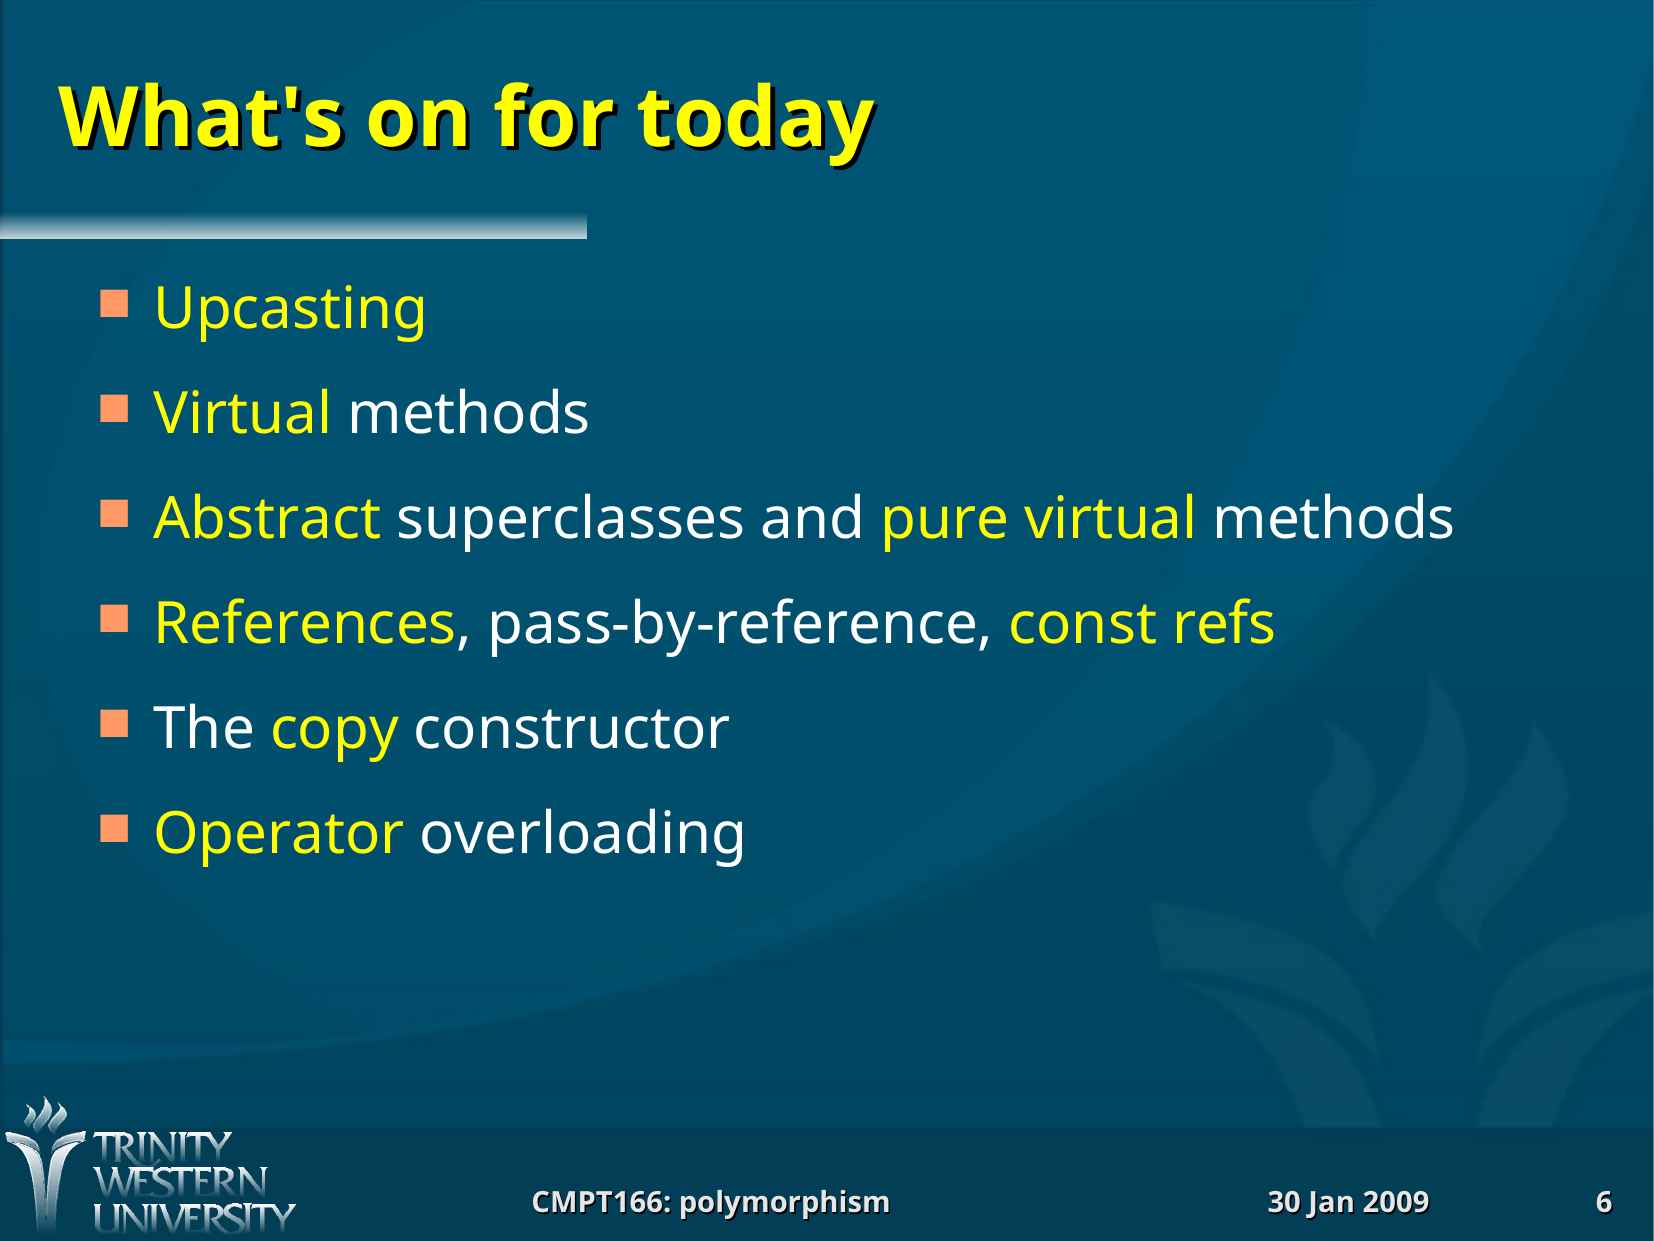

# What's on for today
Upcasting
Virtual methods
Abstract superclasses and pure virtual methods
References, pass-by-reference, const refs
The copy constructor
Operator overloading
CMPT166: polymorphism
30 Jan 2009
6